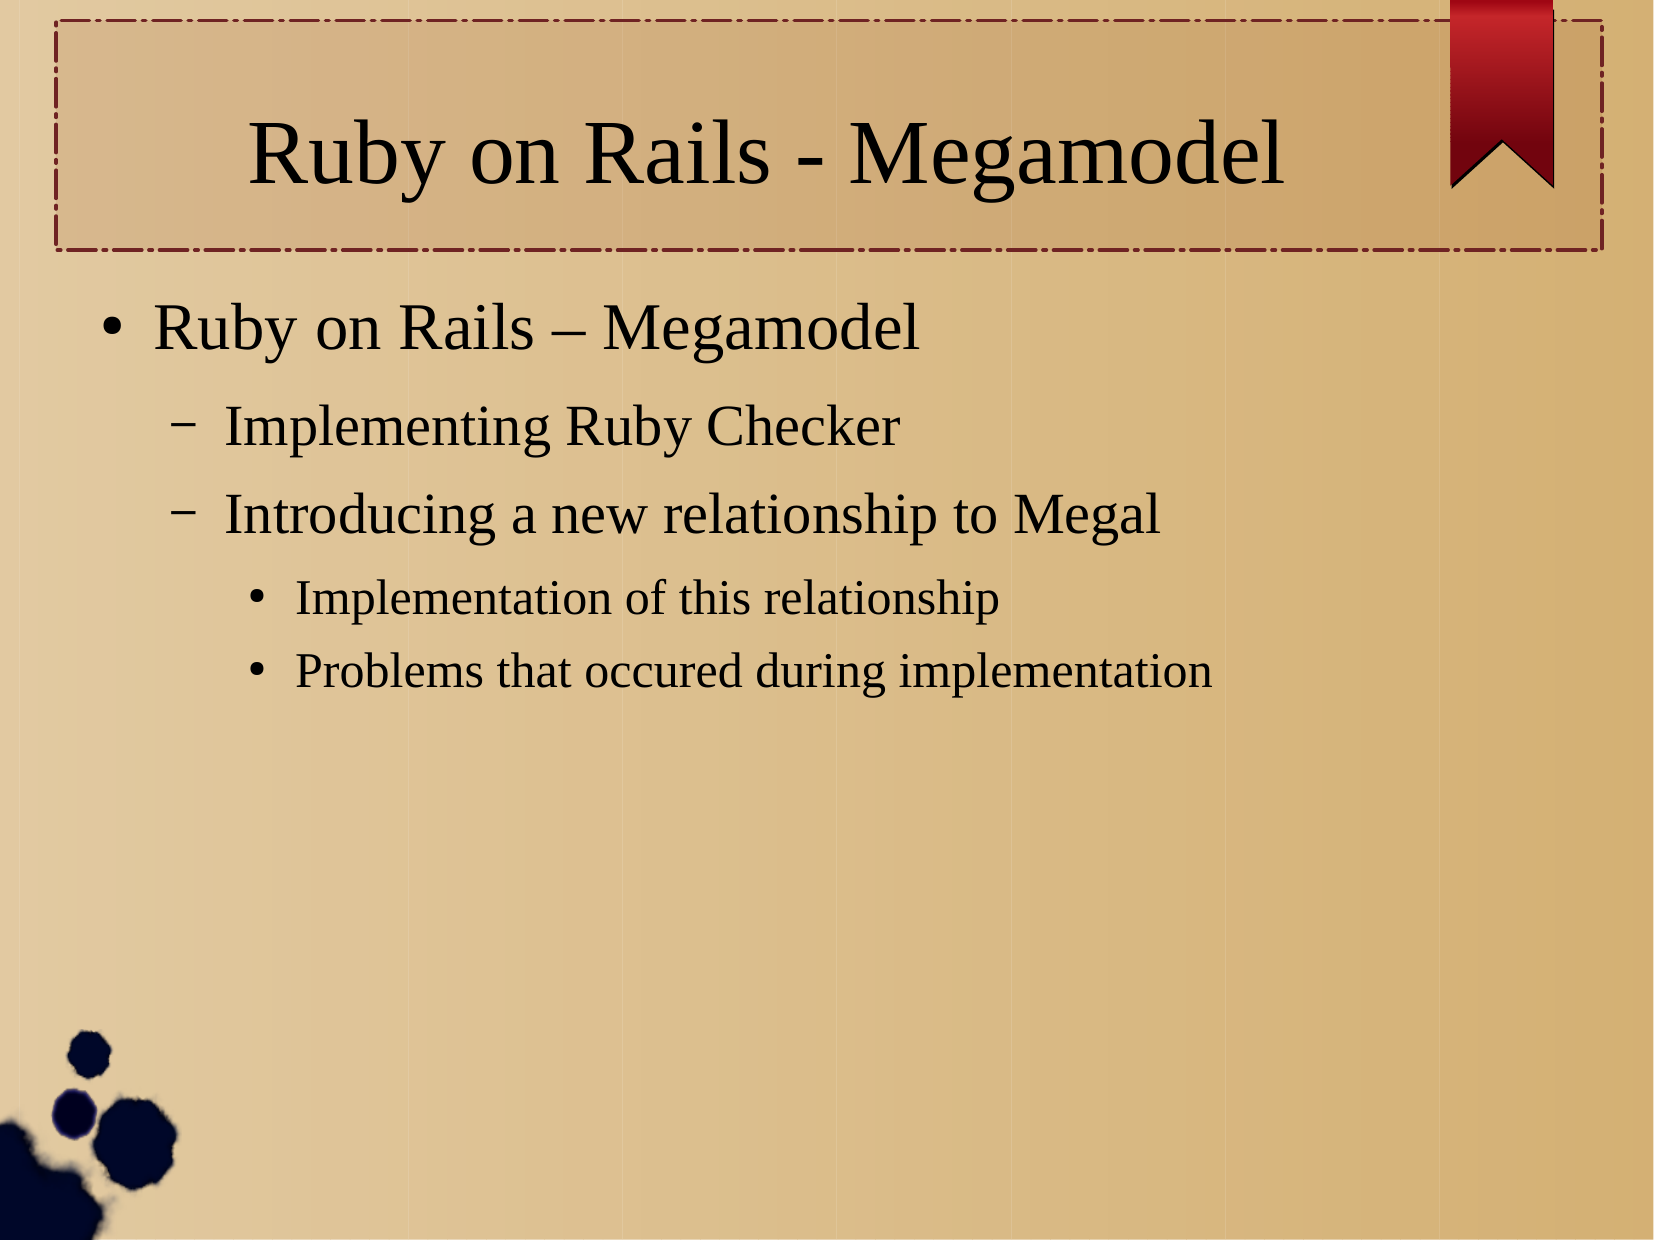

# Ruby on Rails - Megamodel
Ruby on Rails – Megamodel
Implementing Ruby Checker
Introducing a new relationship to Megal
Implementation of this relationship
Problems that occured during implementation